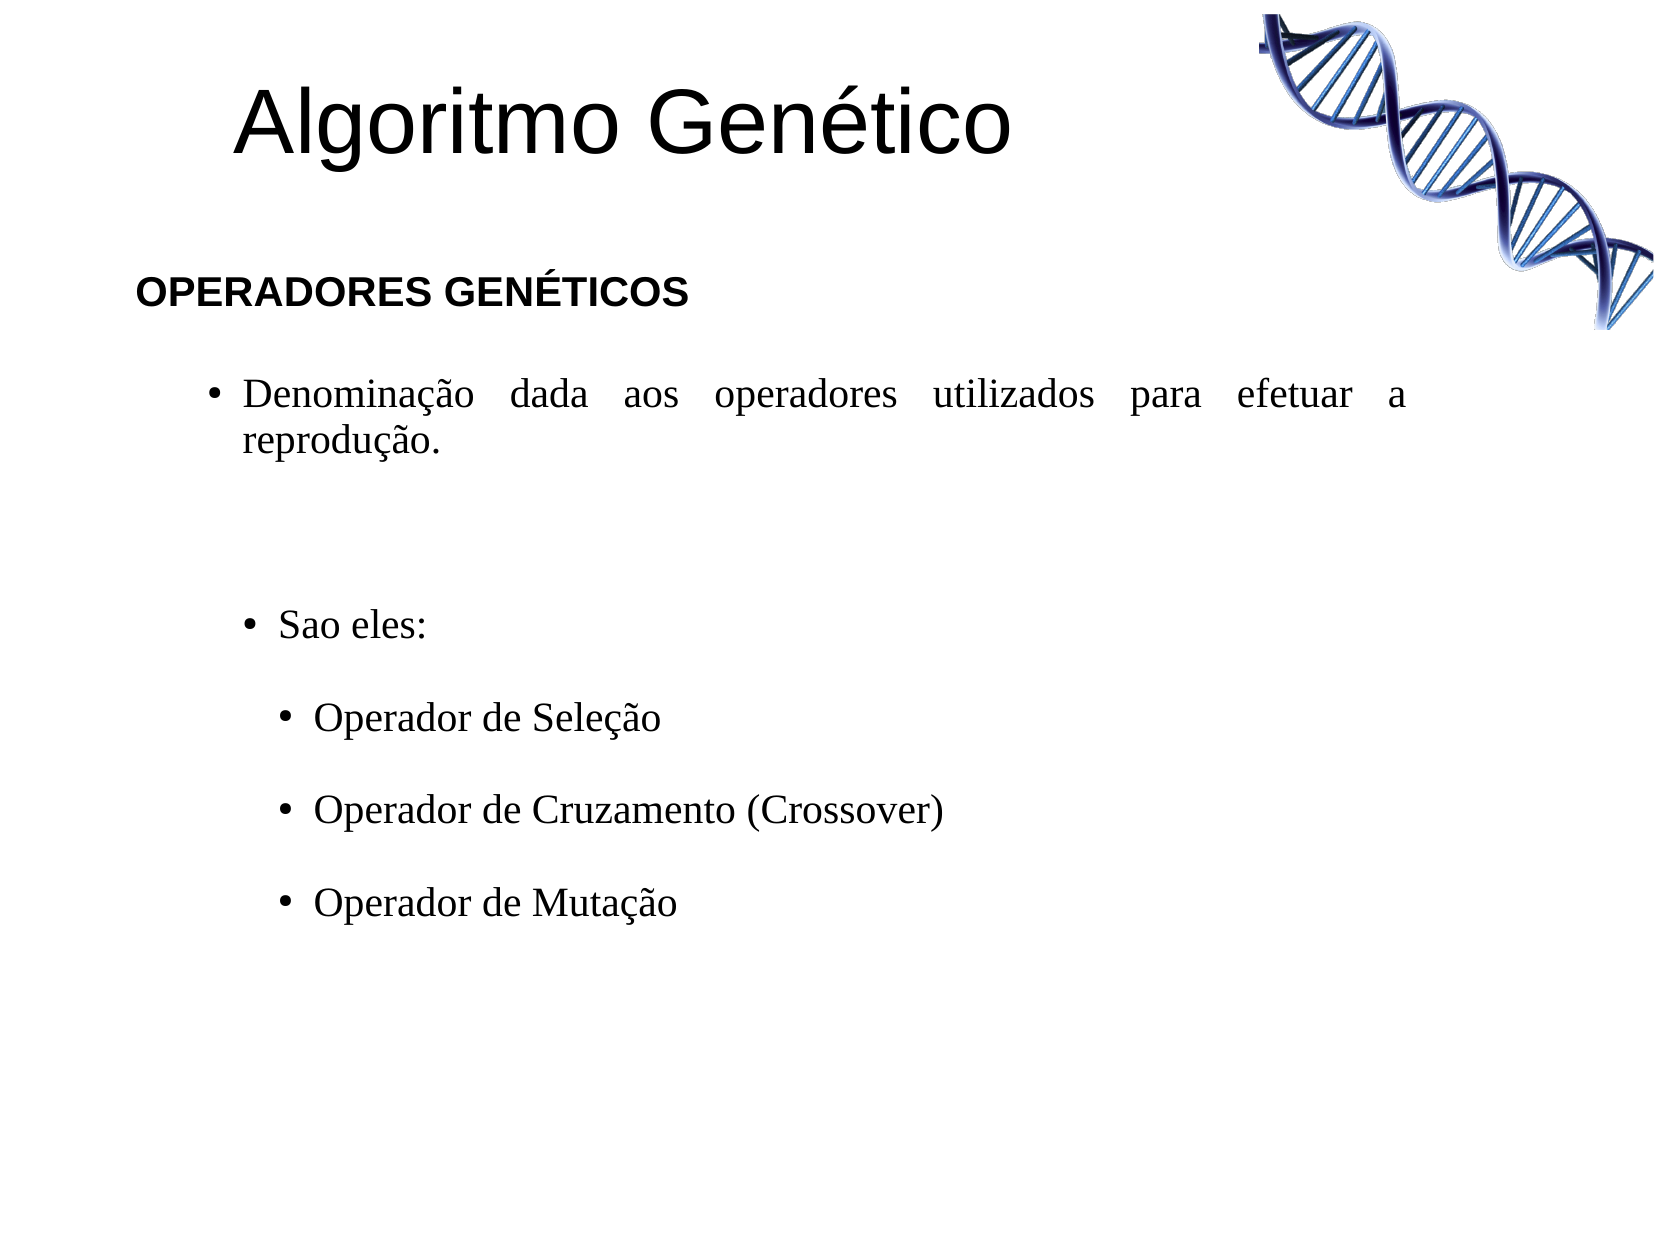

# Algoritmo Genético
OPERADORES GENÉTICOS
Denominação dada aos operadores utilizados para efetuar a reprodução.
Sao eles:
Operador de Seleção
Operador de Cruzamento (Crossover)
Operador de Mutação